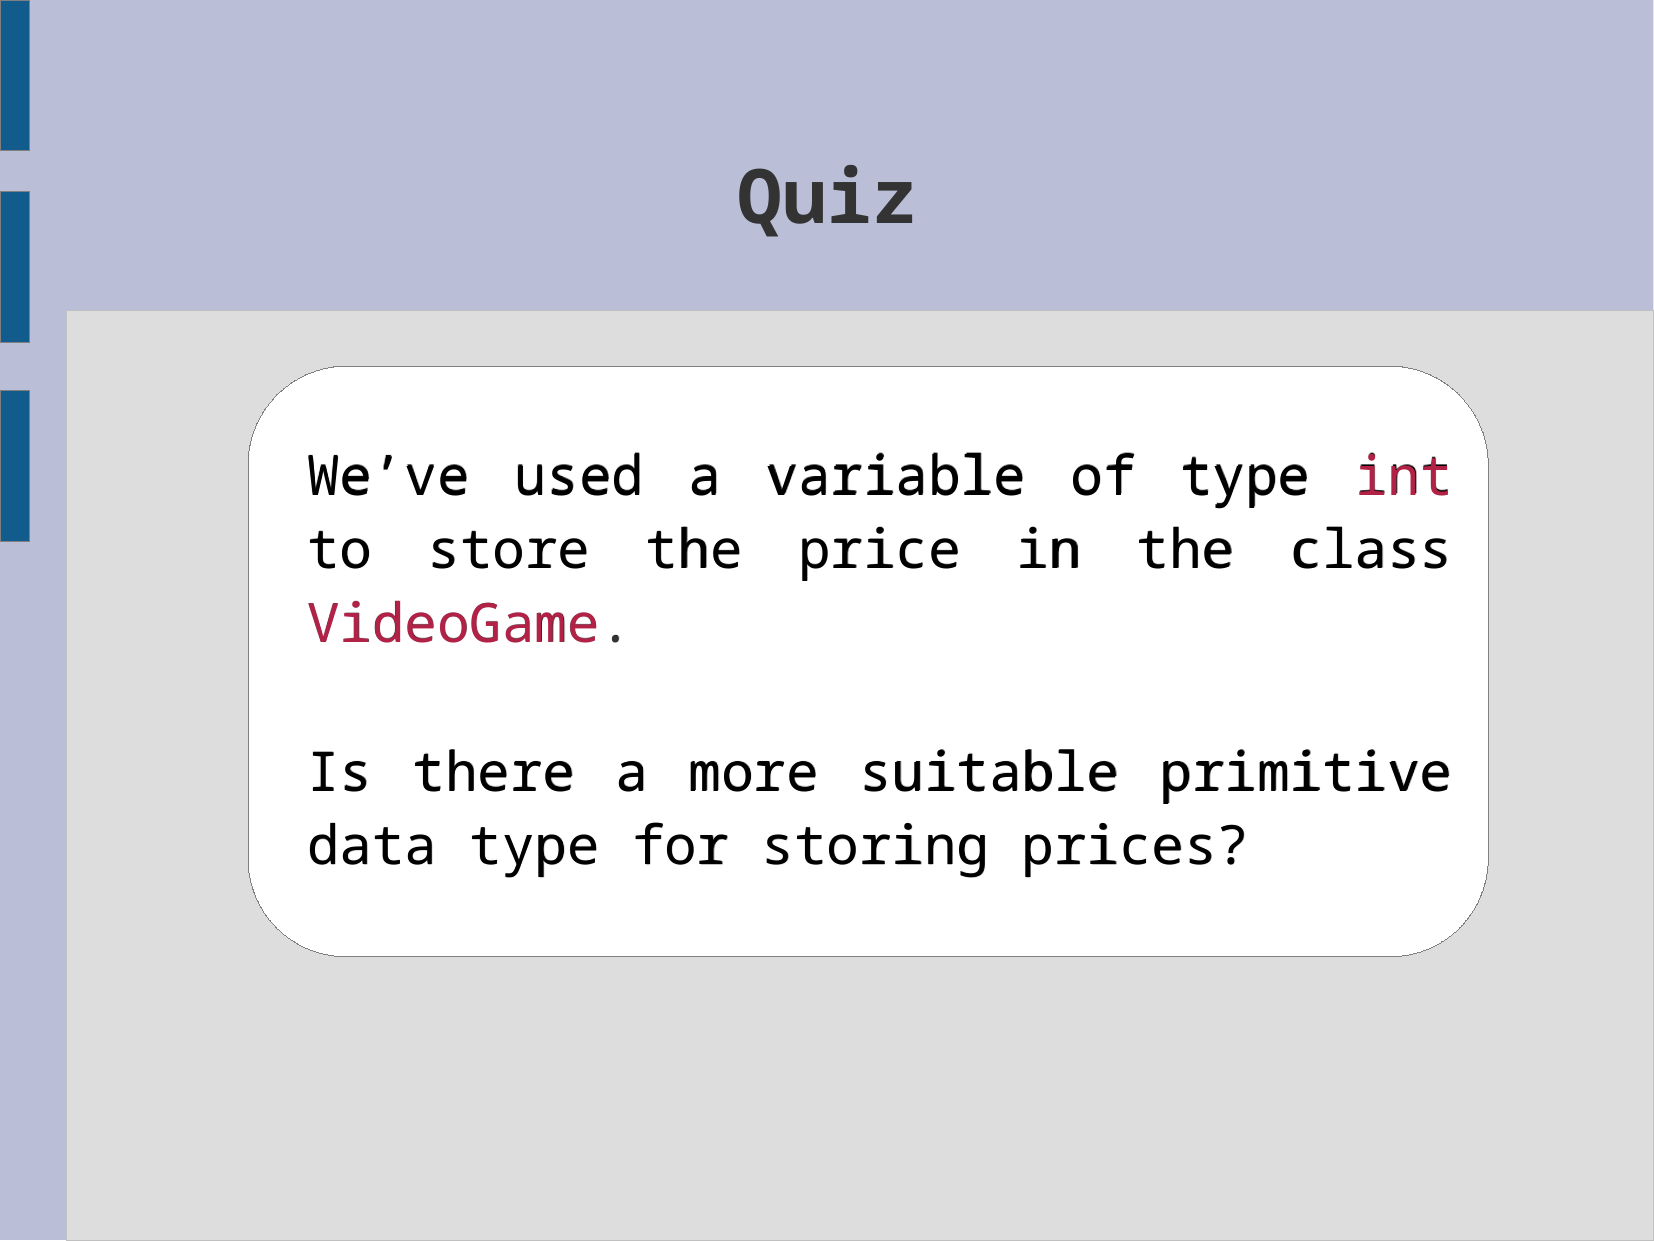

# Quiz
We’ve used a variable of type int to store the price in the class VideoGame.
Is there a more suitable primitive data type for storing prices?